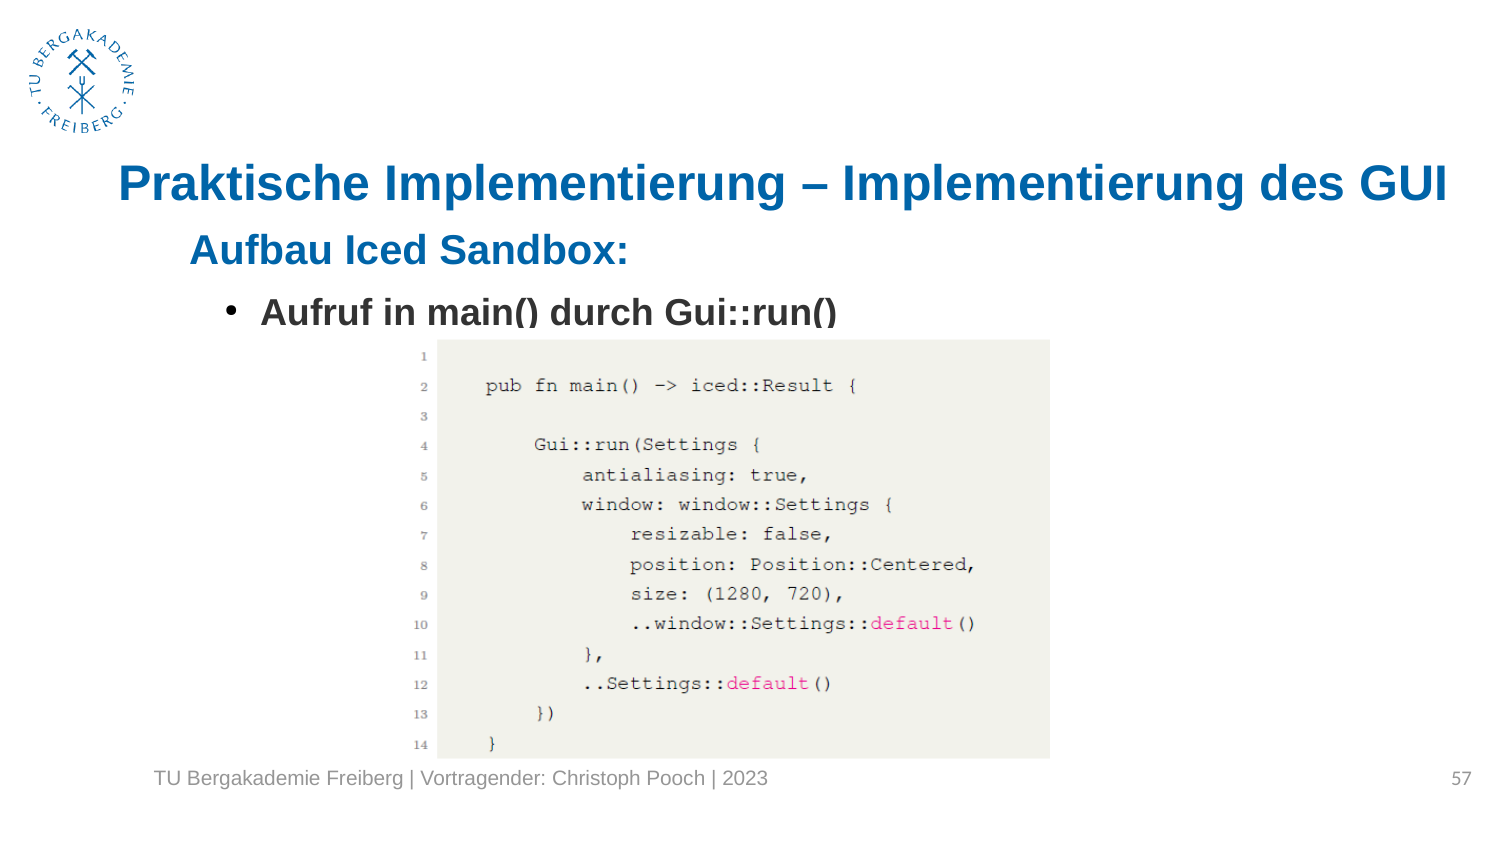

Praktische Implementierung – Implementierung des GUI
# Aufbau Iced Sandbox:
Aufruf in main() durch Gui::run()
TU Bergakademie Freiberg | Vortragender: Christoph Pooch | 2023